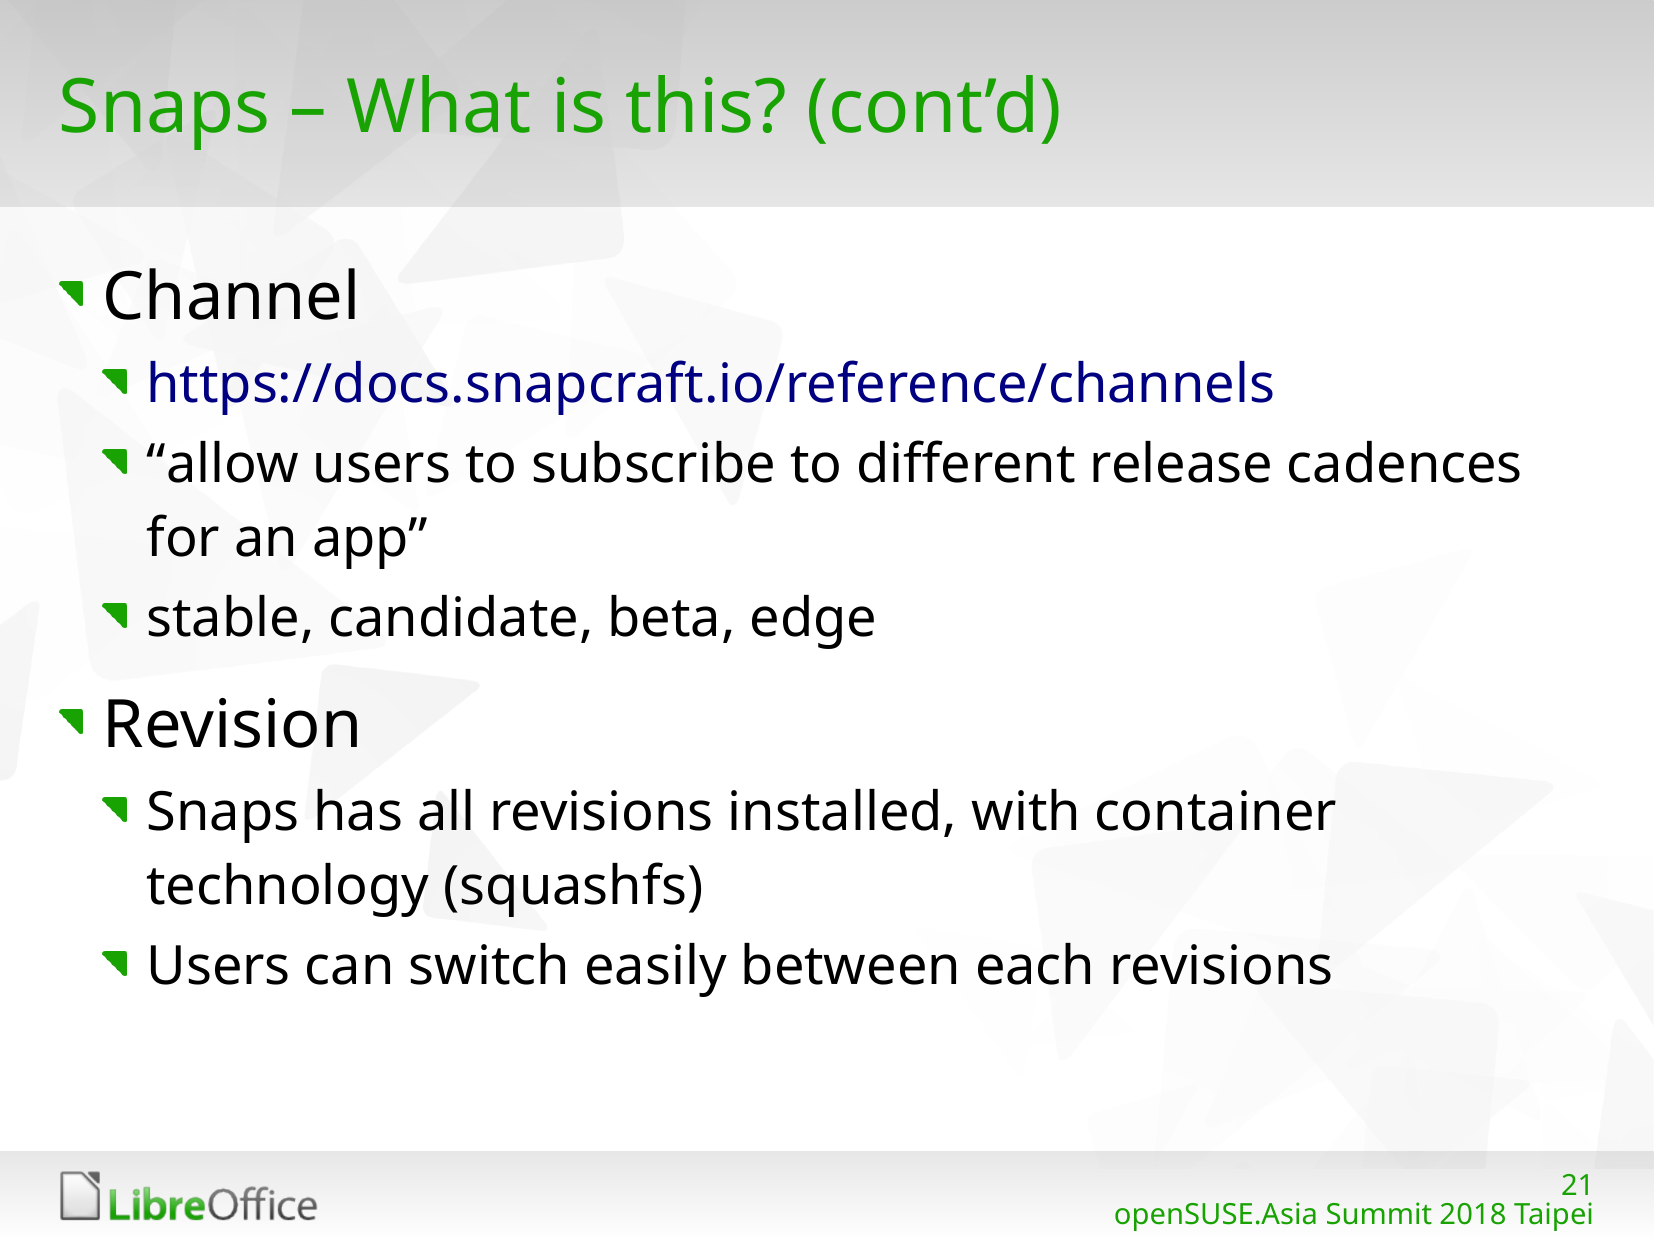

# Snaps – What is this? (cont’d)
Channel
https://docs.snapcraft.io/reference/channels
“allow users to subscribe to different release cadences for an app”
stable, candidate, beta, edge
Revision
Snaps has all revisions installed, with container technology (squashfs)
Users can switch easily between each revisions
21
openSUSE.Asia Summit 2018 Taipei